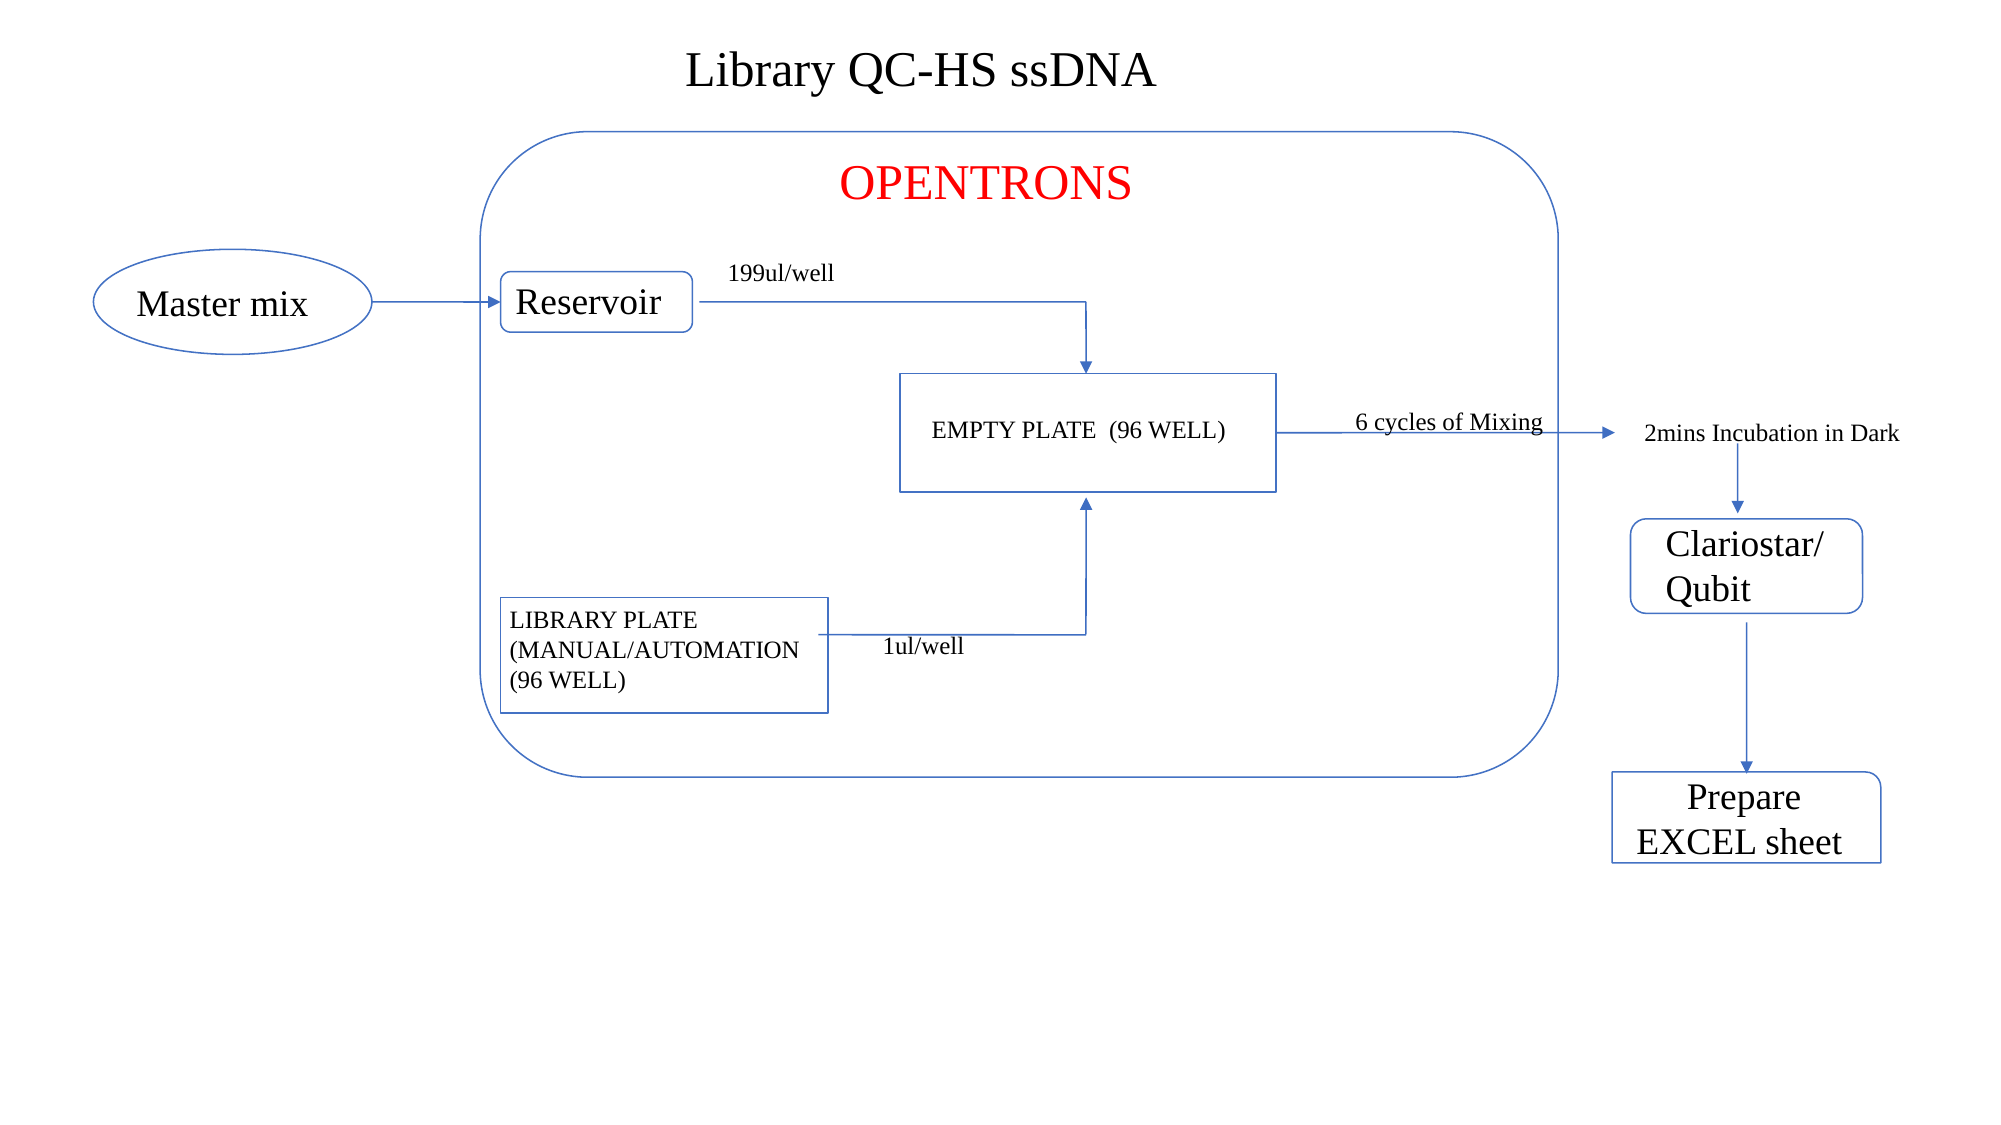

Library QC-HS ssDNA
OPENTRONS
199ul/well
Reservoir
Master mix
6 cycles of Mixing
EMPTY PLATE (96 WELL)
2mins Incubation in Dark
Clariostar/ Qubit
LIBRARY PLATE (MANUAL/AUTOMATION (96 WELL)
1ul/well
Prepare EXCEL sheet